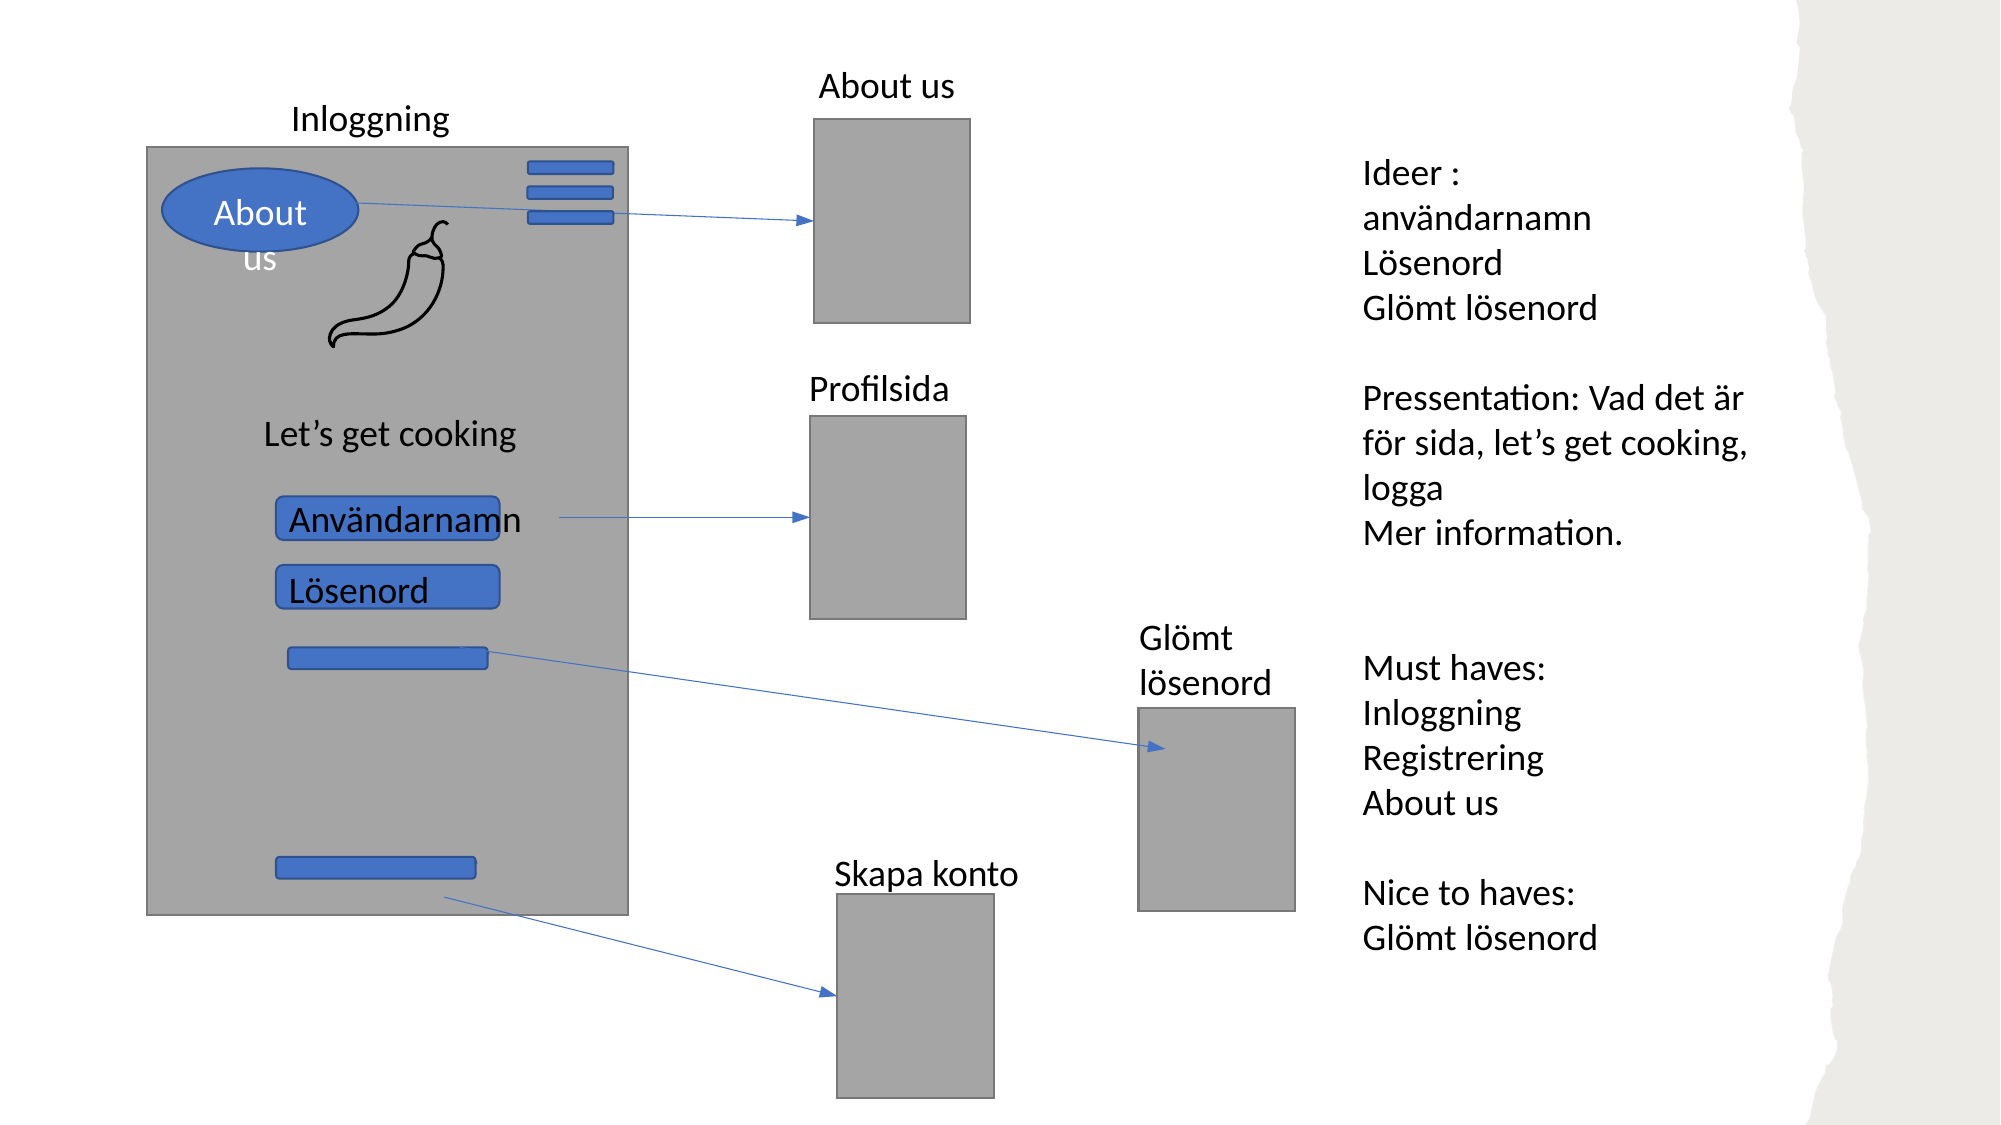

About us
Inloggning
Ideer :
användarnamn
Lösenord
Glömt lösenord
Pressentation: Vad det är för sida, let’s get cooking, logga
Mer information.
Must haves:
Inloggning
Registrering
About us
Nice to haves:
Glömt lösenord
About us
Profilsida
Let’s get cooking
Användarnamn
Lösenord
Glömt lösenord
Skapa konto